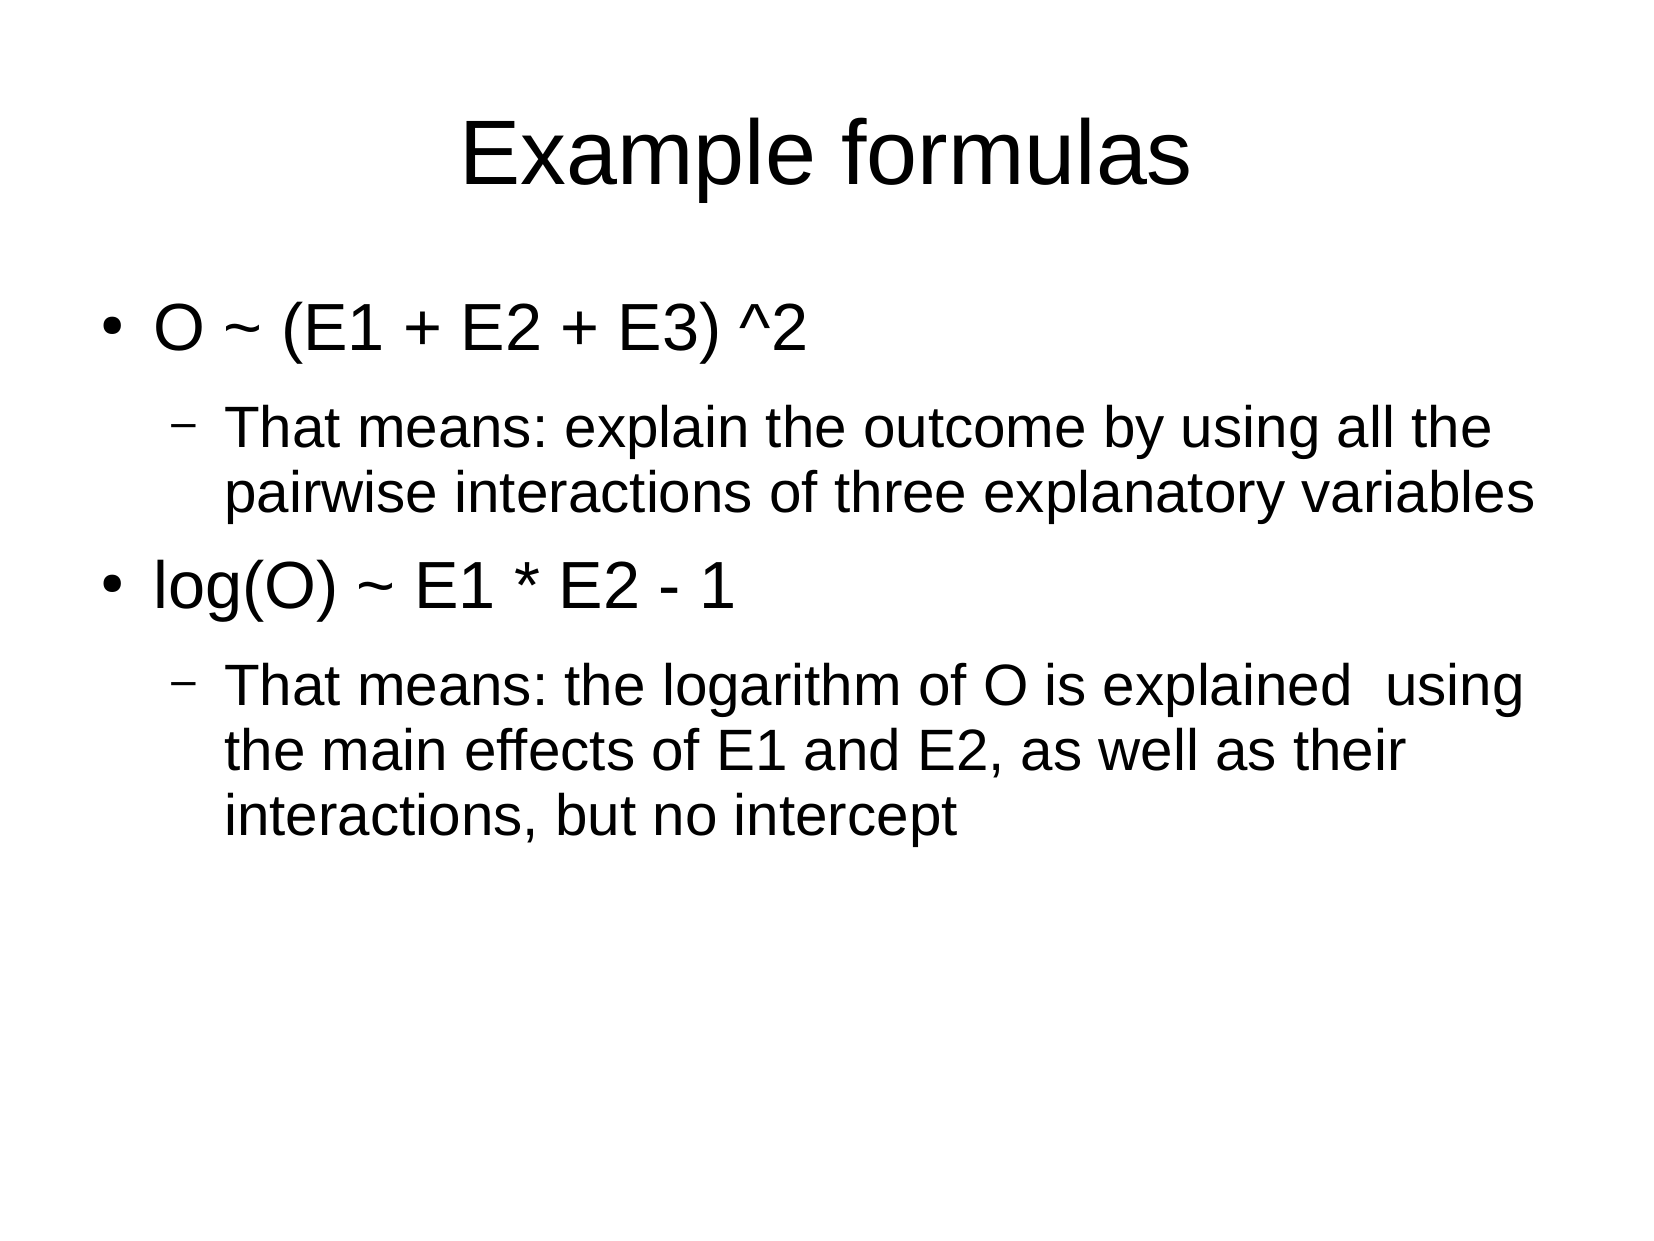

# Example formulas
O ~ (E1 + E2 + E3) ^2
That means: explain the outcome by using all the pairwise interactions of three explanatory variables
log(O) ~ E1 * E2 - 1
That means: the logarithm of O is explained using the main effects of E1 and E2, as well as their interactions, but no intercept